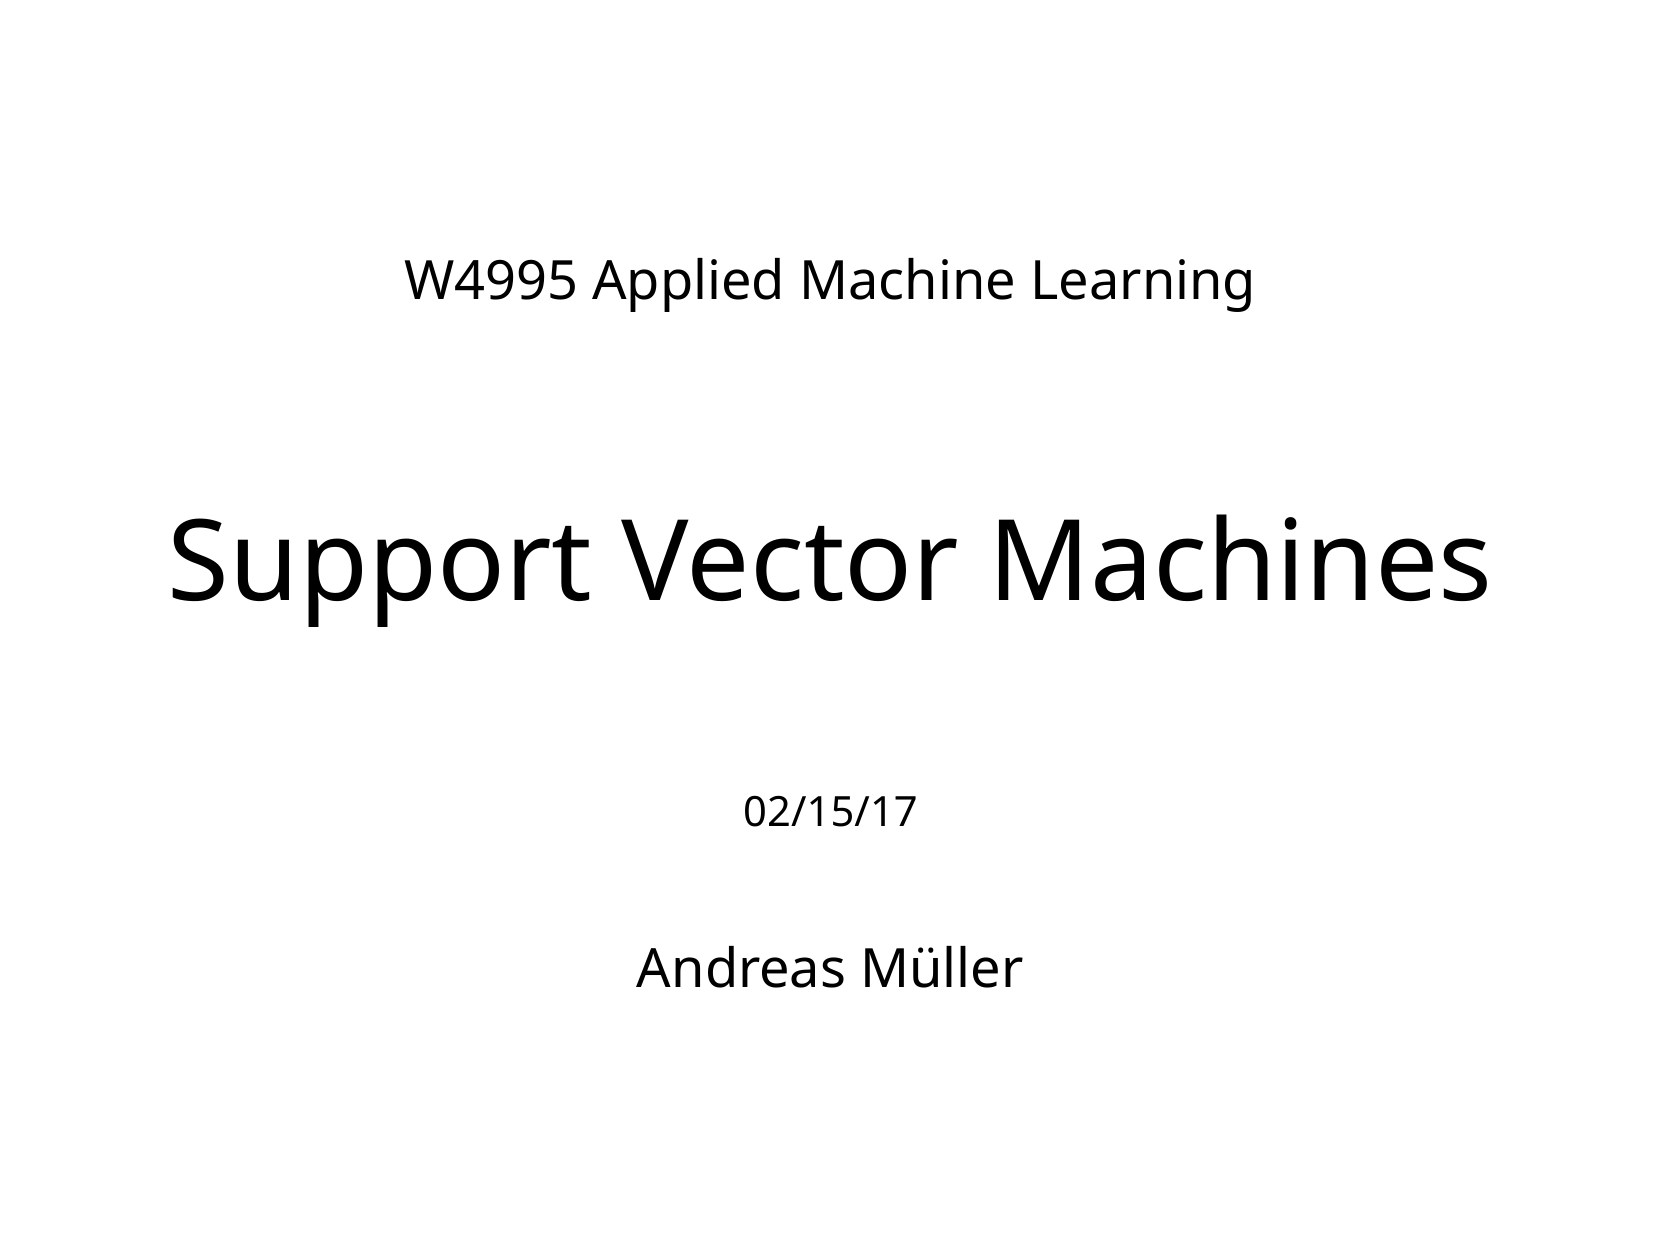

W4995 Applied Machine Learning
Support Vector Machines
02/15/17
Andreas Müller